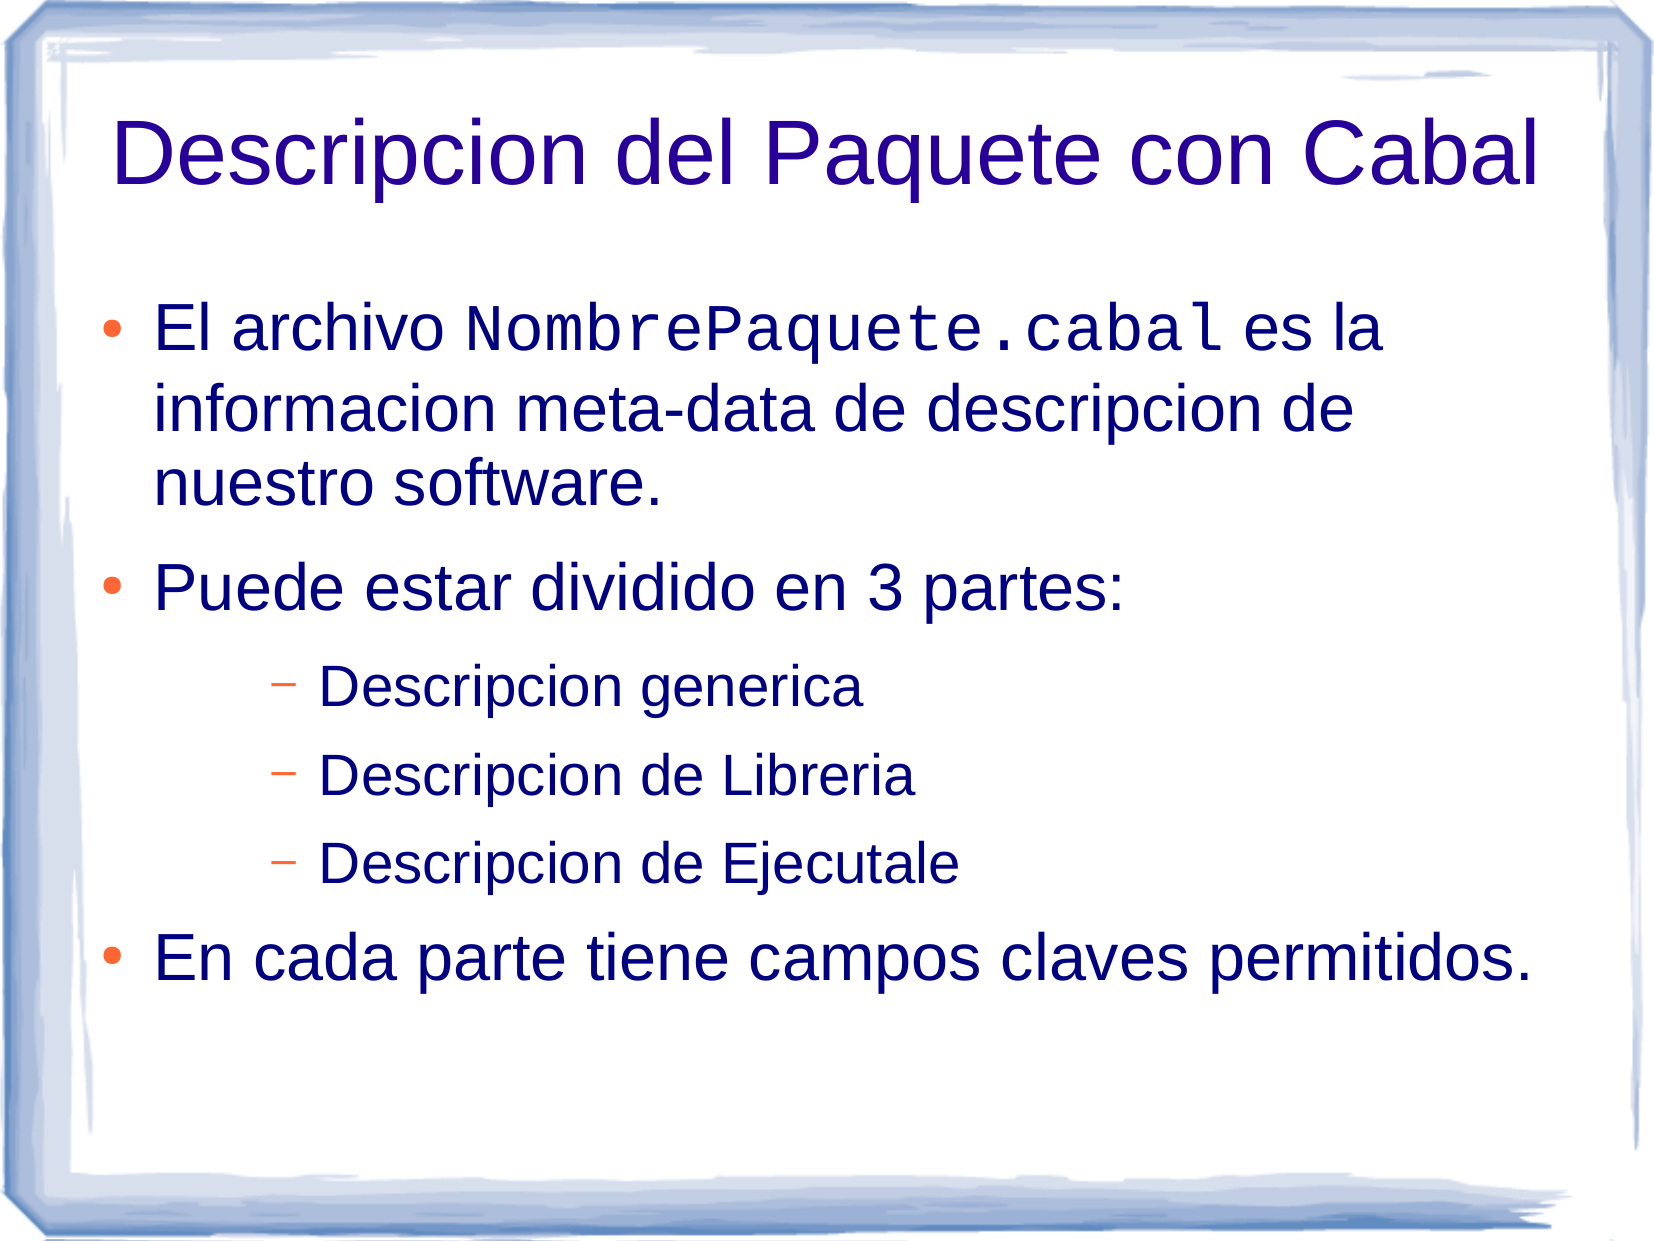

# Descripcion del Paquete con Cabal
El archivo NombrePaquete.cabal es la informacion meta-data de descripcion de nuestro software.
Puede estar dividido en 3 partes:
Descripcion generica
Descripcion de Libreria
Descripcion de Ejecutale
En cada parte tiene campos claves permitidos.